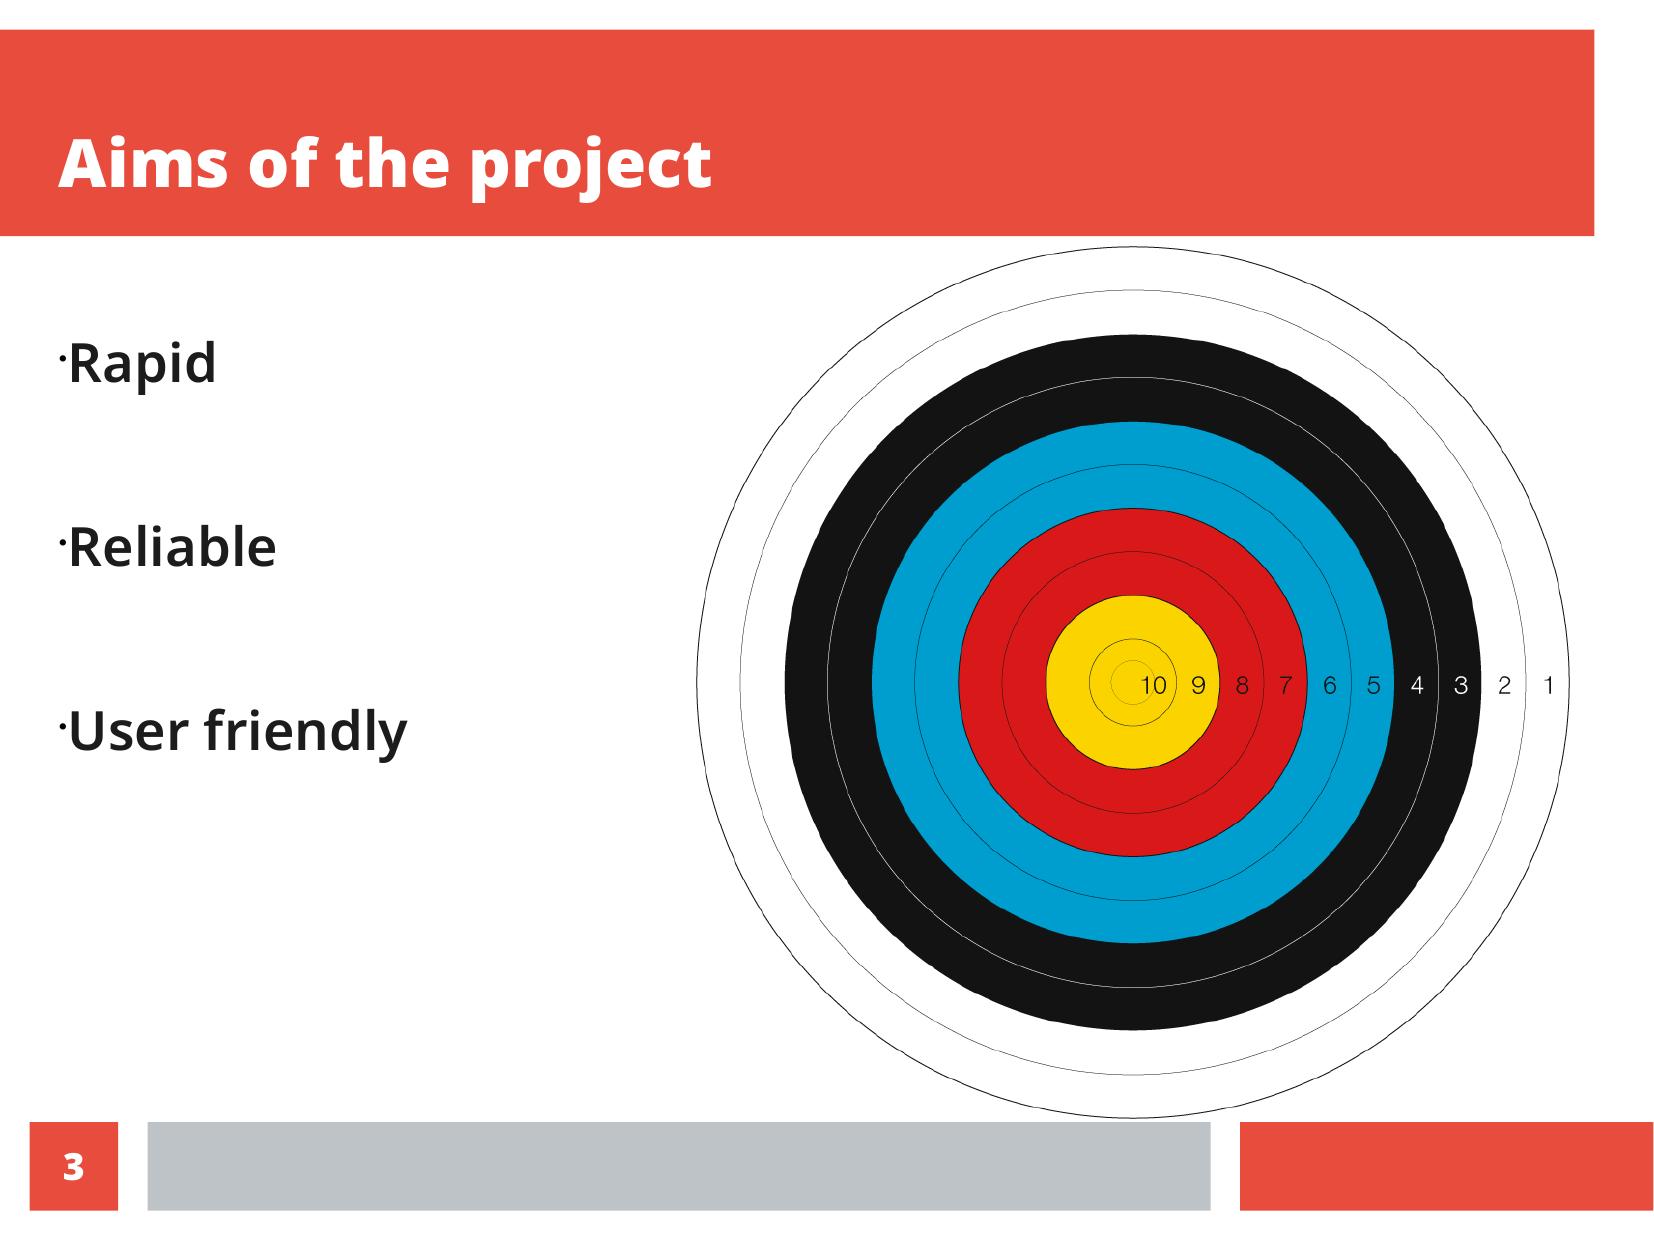

# Aims of the project
Rapid
Reliable
User friendly
3